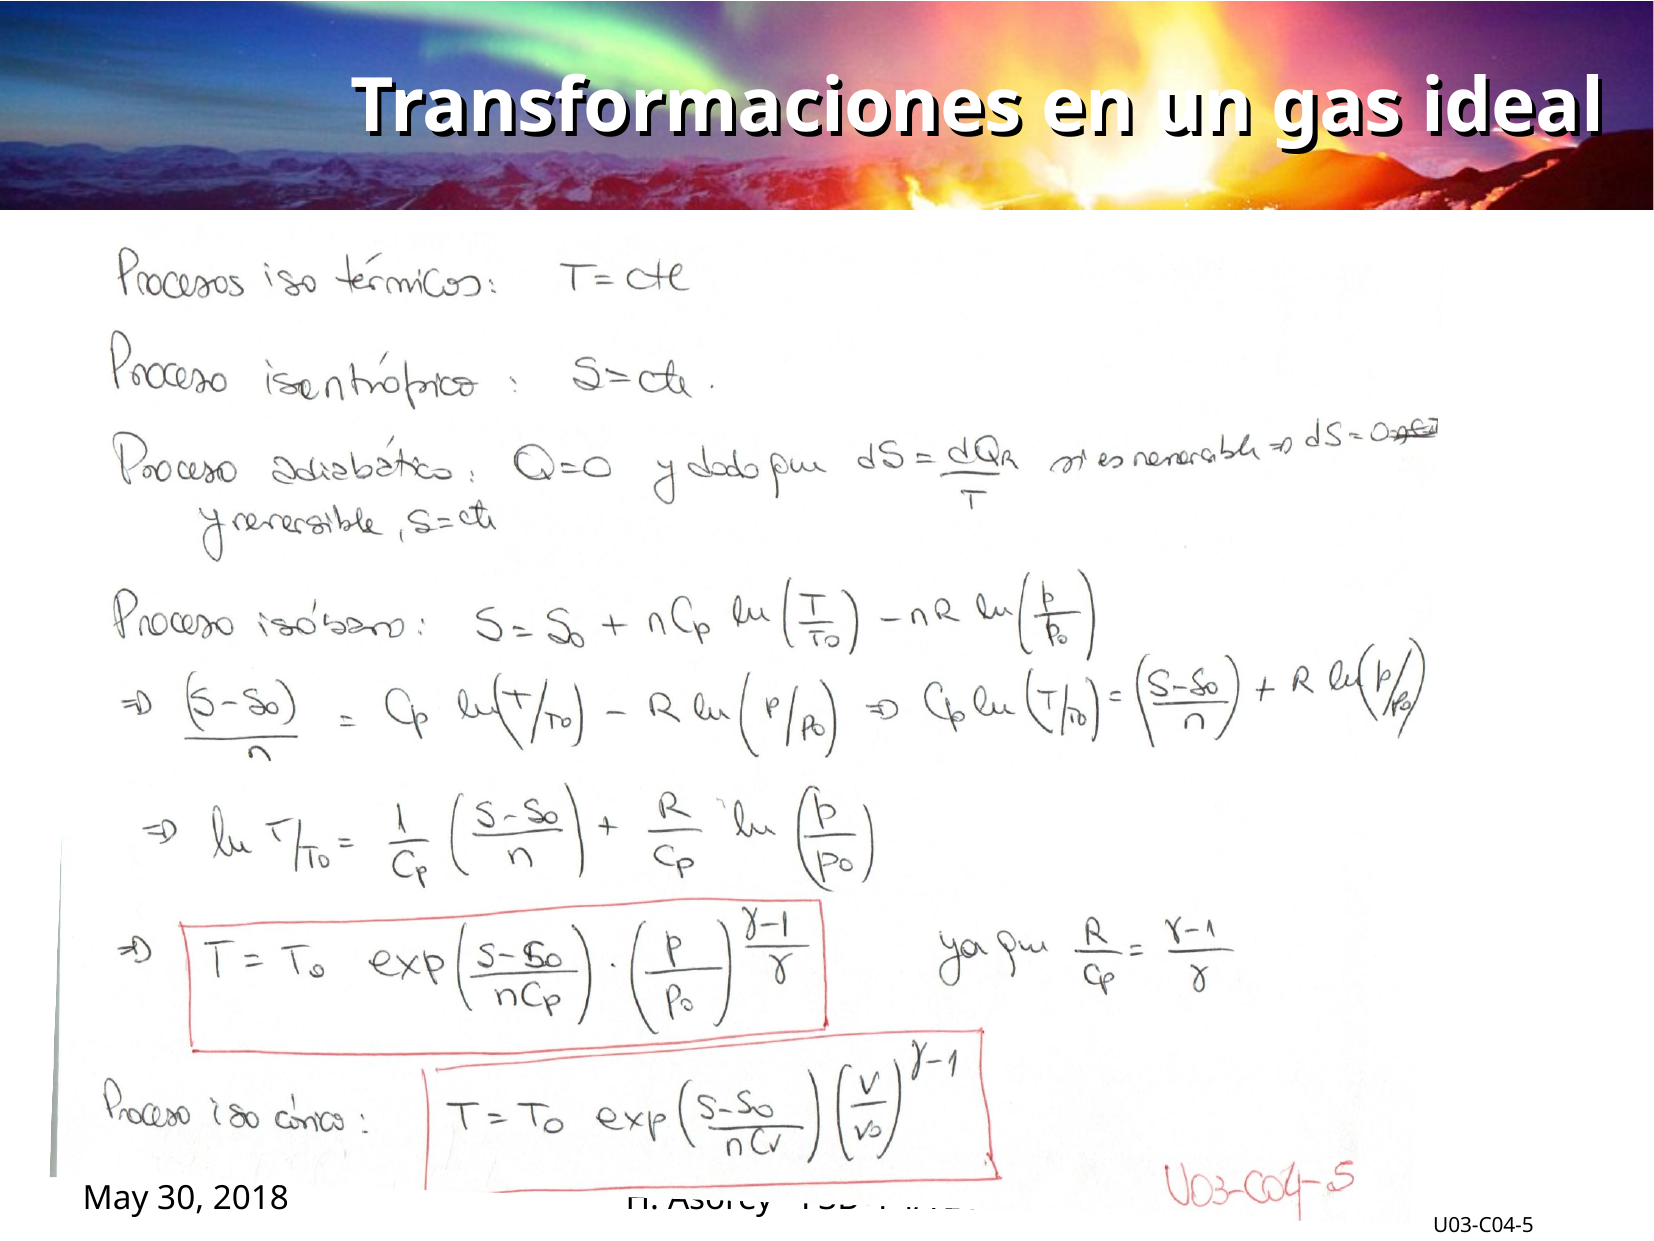

# Transformaciones en un gas ideal
		U03-C04-5
May 30, 2018
H. Asorey - F3B+F4A 2018
18